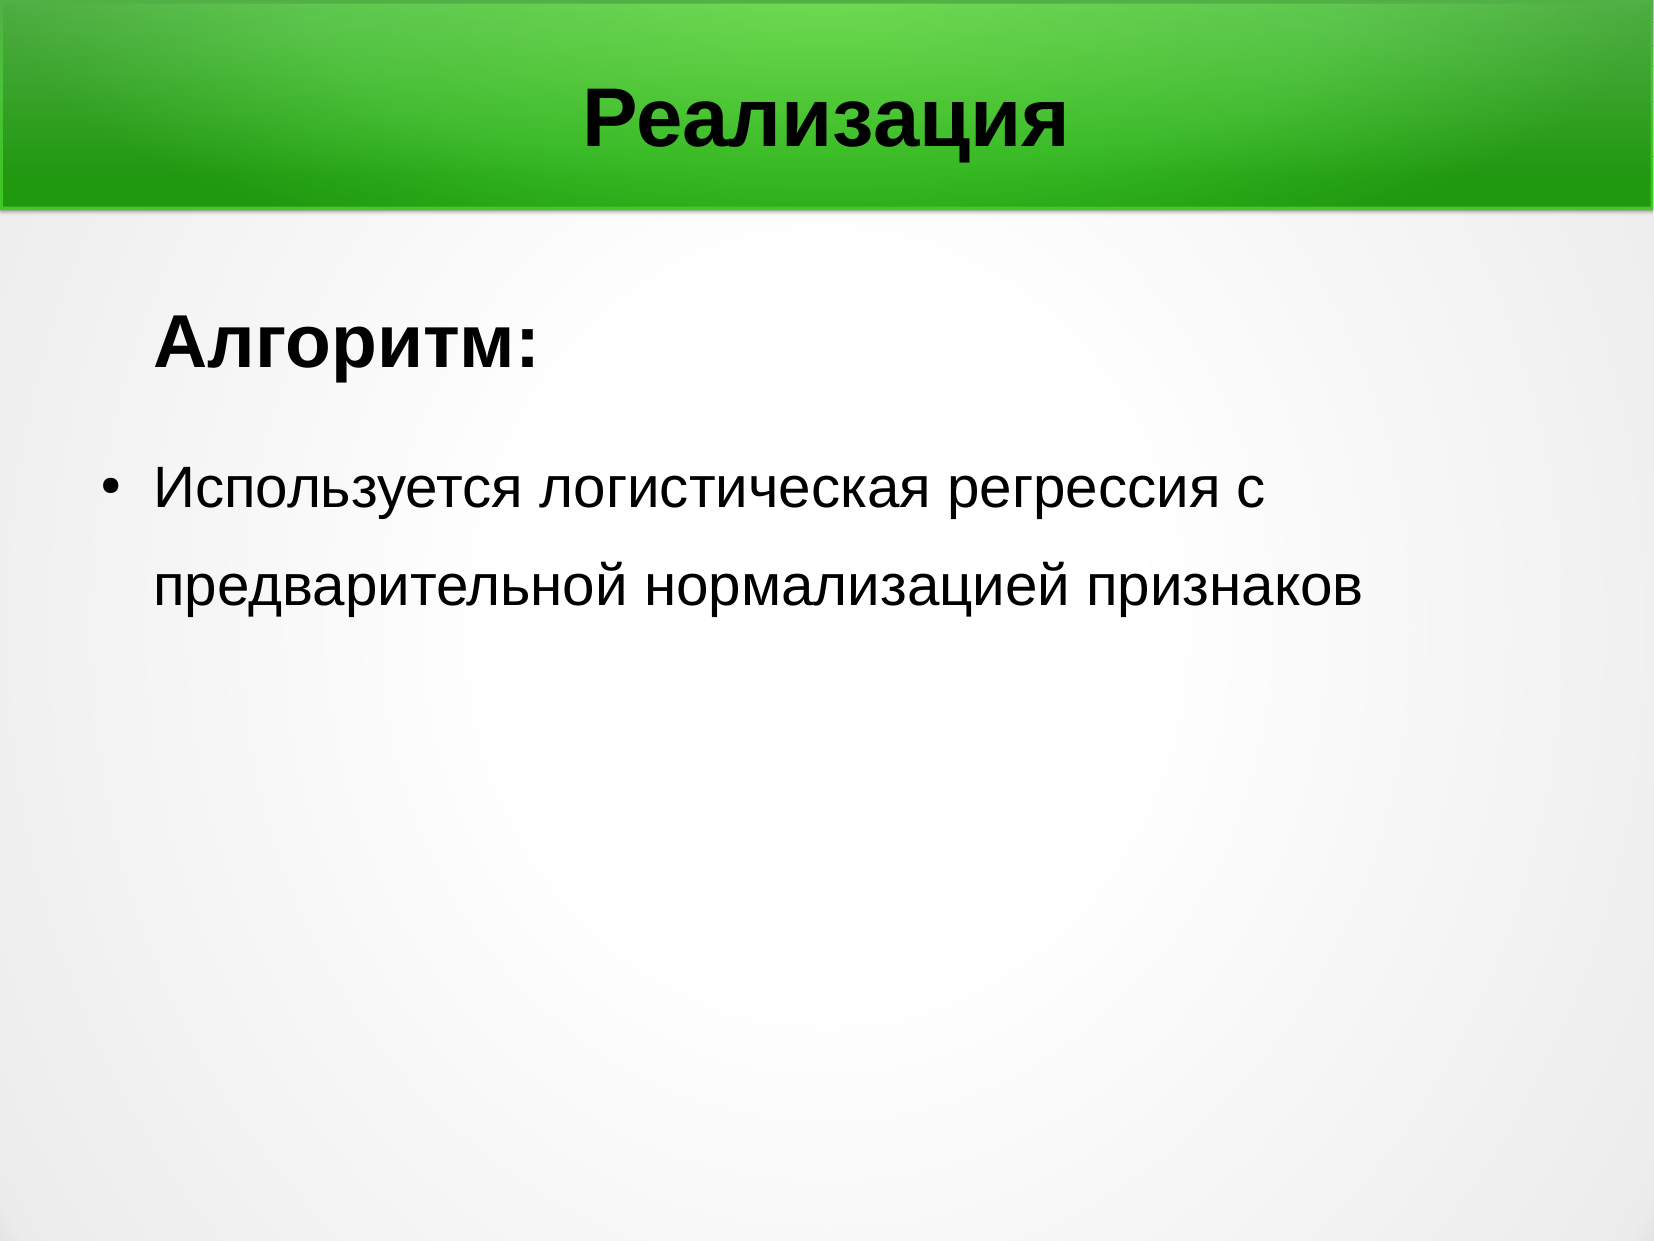

# Реализация
Алгоритм:
Используется логистическая регрессия с предварительной нормализацией признаков